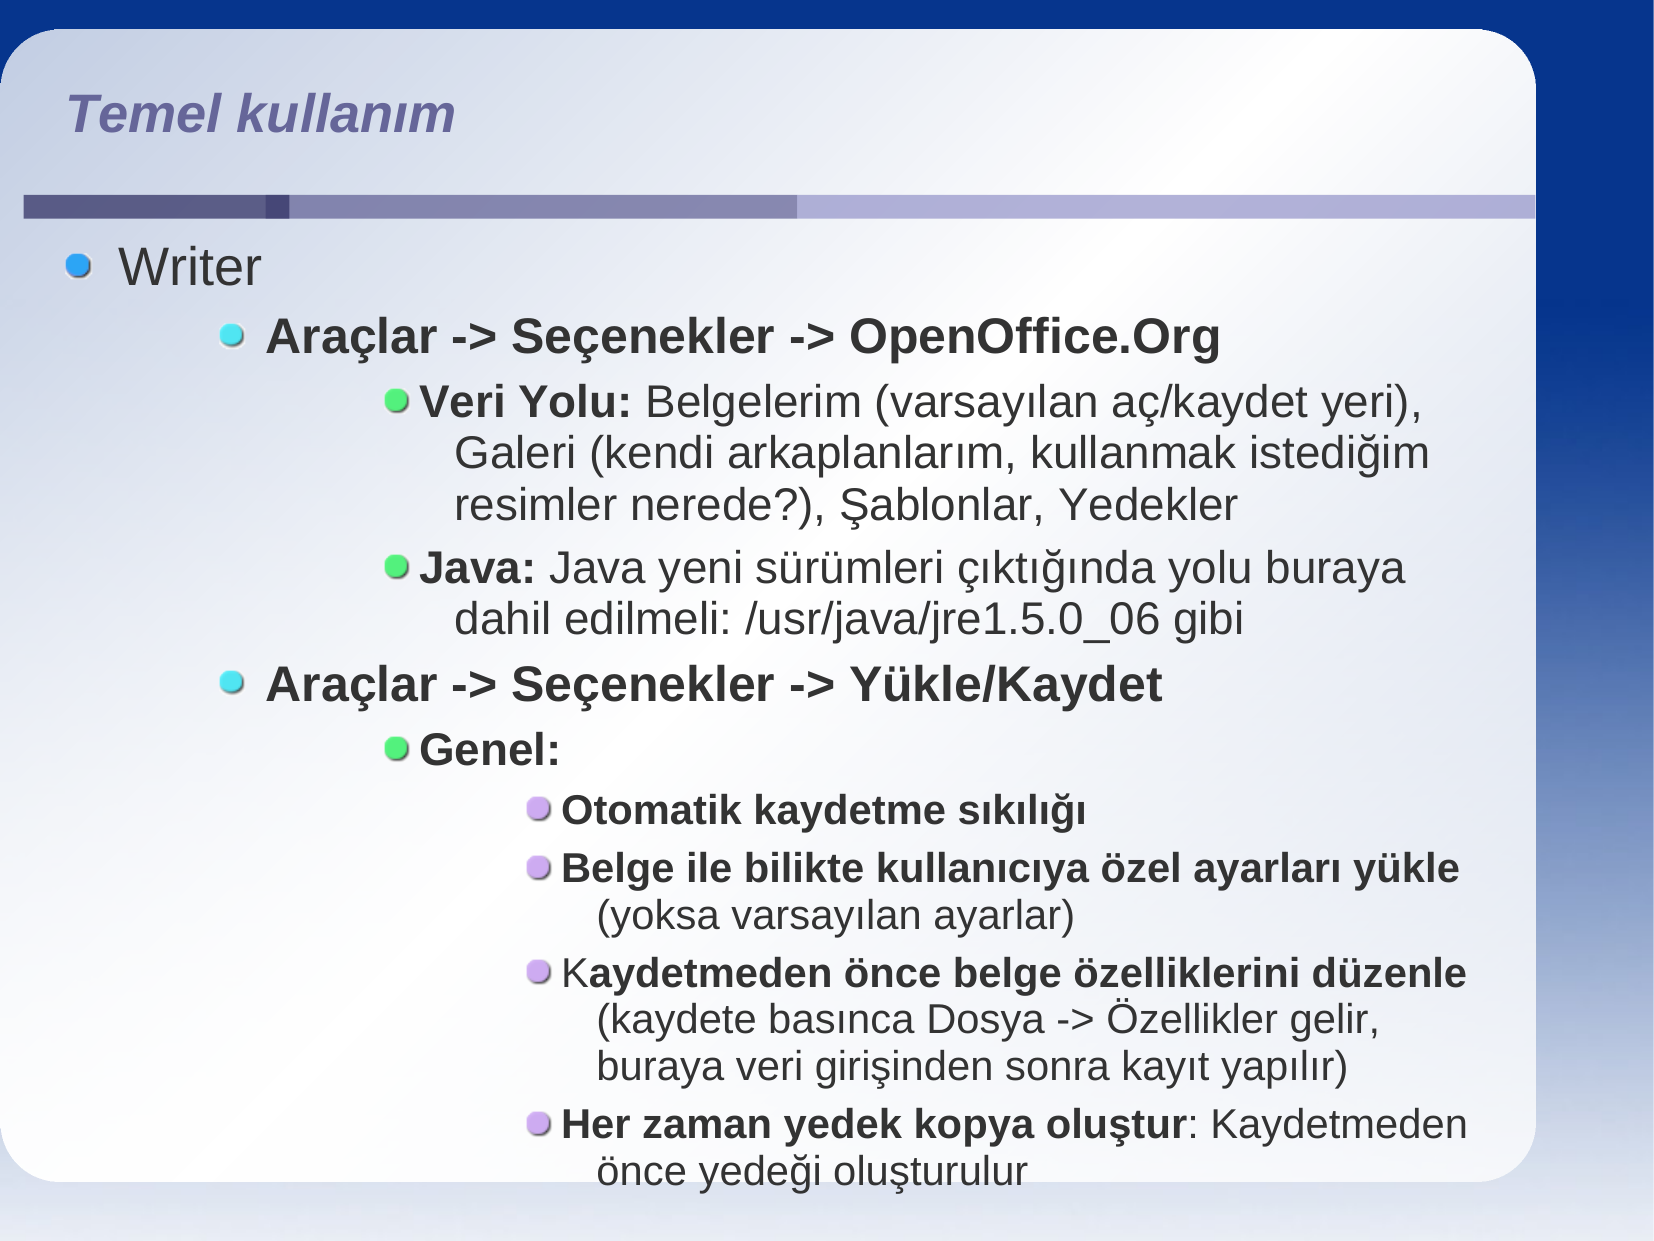

# Temel kullanım
Writer
Araçlar -> Seçenekler -> OpenOffice.Org
Veri Yolu: Belgelerim (varsayılan aç/kaydet yeri), Galeri (kendi arkaplanlarım, kullanmak istediğim resimler nerede?), Şablonlar, Yedekler
Java: Java yeni sürümleri çıktığında yolu buraya dahil edilmeli: /usr/java/jre1.5.0_06 gibi
Araçlar -> Seçenekler -> Yükle/Kaydet
Genel:
Otomatik kaydetme sıkılığı
Belge ile bilikte kullanıcıya özel ayarları yükle (yoksa varsayılan ayarlar)
Kaydetmeden önce belge özelliklerini düzenle (kaydete basınca Dosya -> Özellikler gelir, buraya veri girişinden sonra kayıt yapılır)
Her zaman yedek kopya oluştur: Kaydetmeden önce yedeği oluşturulur